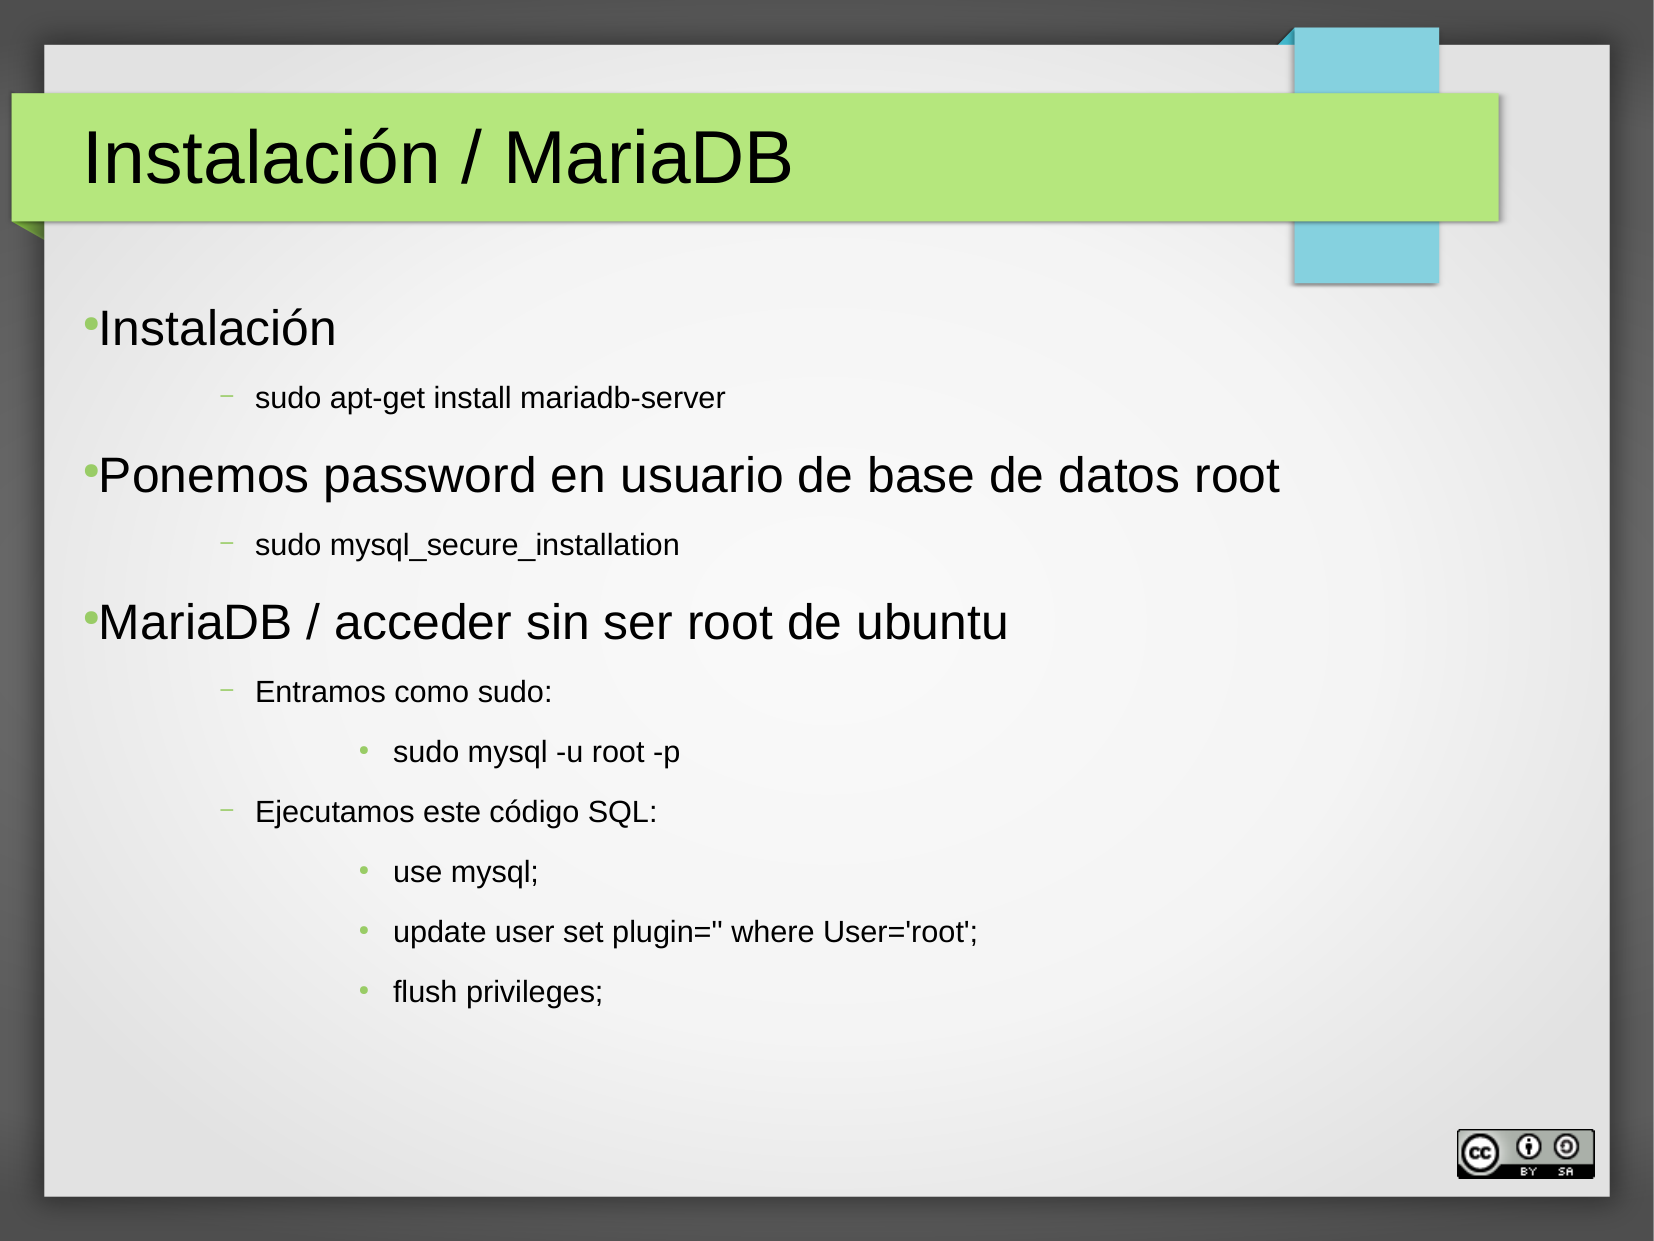

# Instalación / MariaDB
Instalación
sudo apt-get install mariadb-server
Ponemos password en usuario de base de datos root
sudo mysql_secure_installation
MariaDB / acceder sin ser root de ubuntu
Entramos como sudo:
sudo mysql -u root -p
Ejecutamos este código SQL:
use mysql;
update user set plugin='' where User='root';
flush privileges;